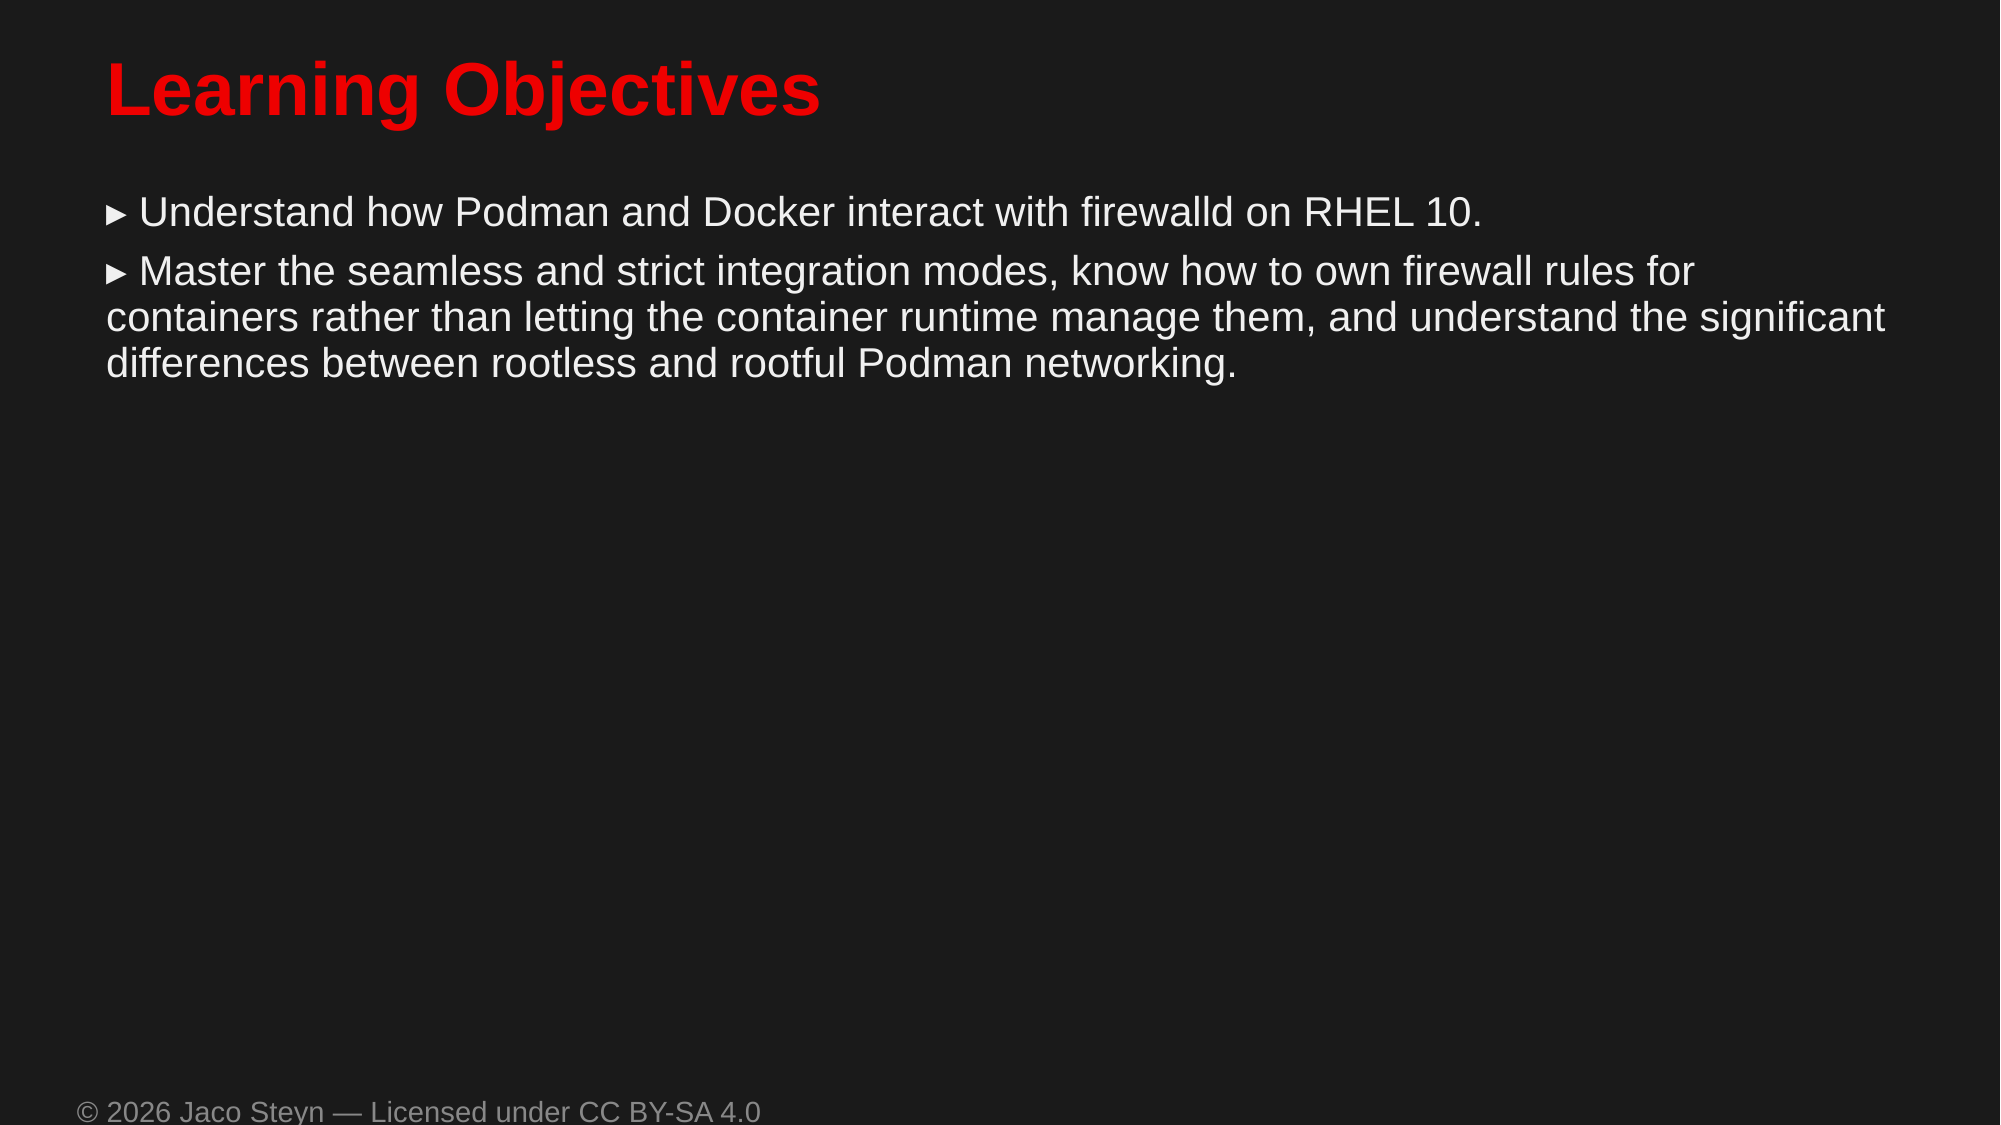

Learning Objectives
▸ Understand how Podman and Docker interact with firewalld on RHEL 10.
▸ Master the seamless and strict integration modes, know how to own firewall rules for containers rather than letting the container runtime manage them, and understand the significant differences between rootless and rootful Podman networking.
© 2026 Jaco Steyn — Licensed under CC BY-SA 4.0